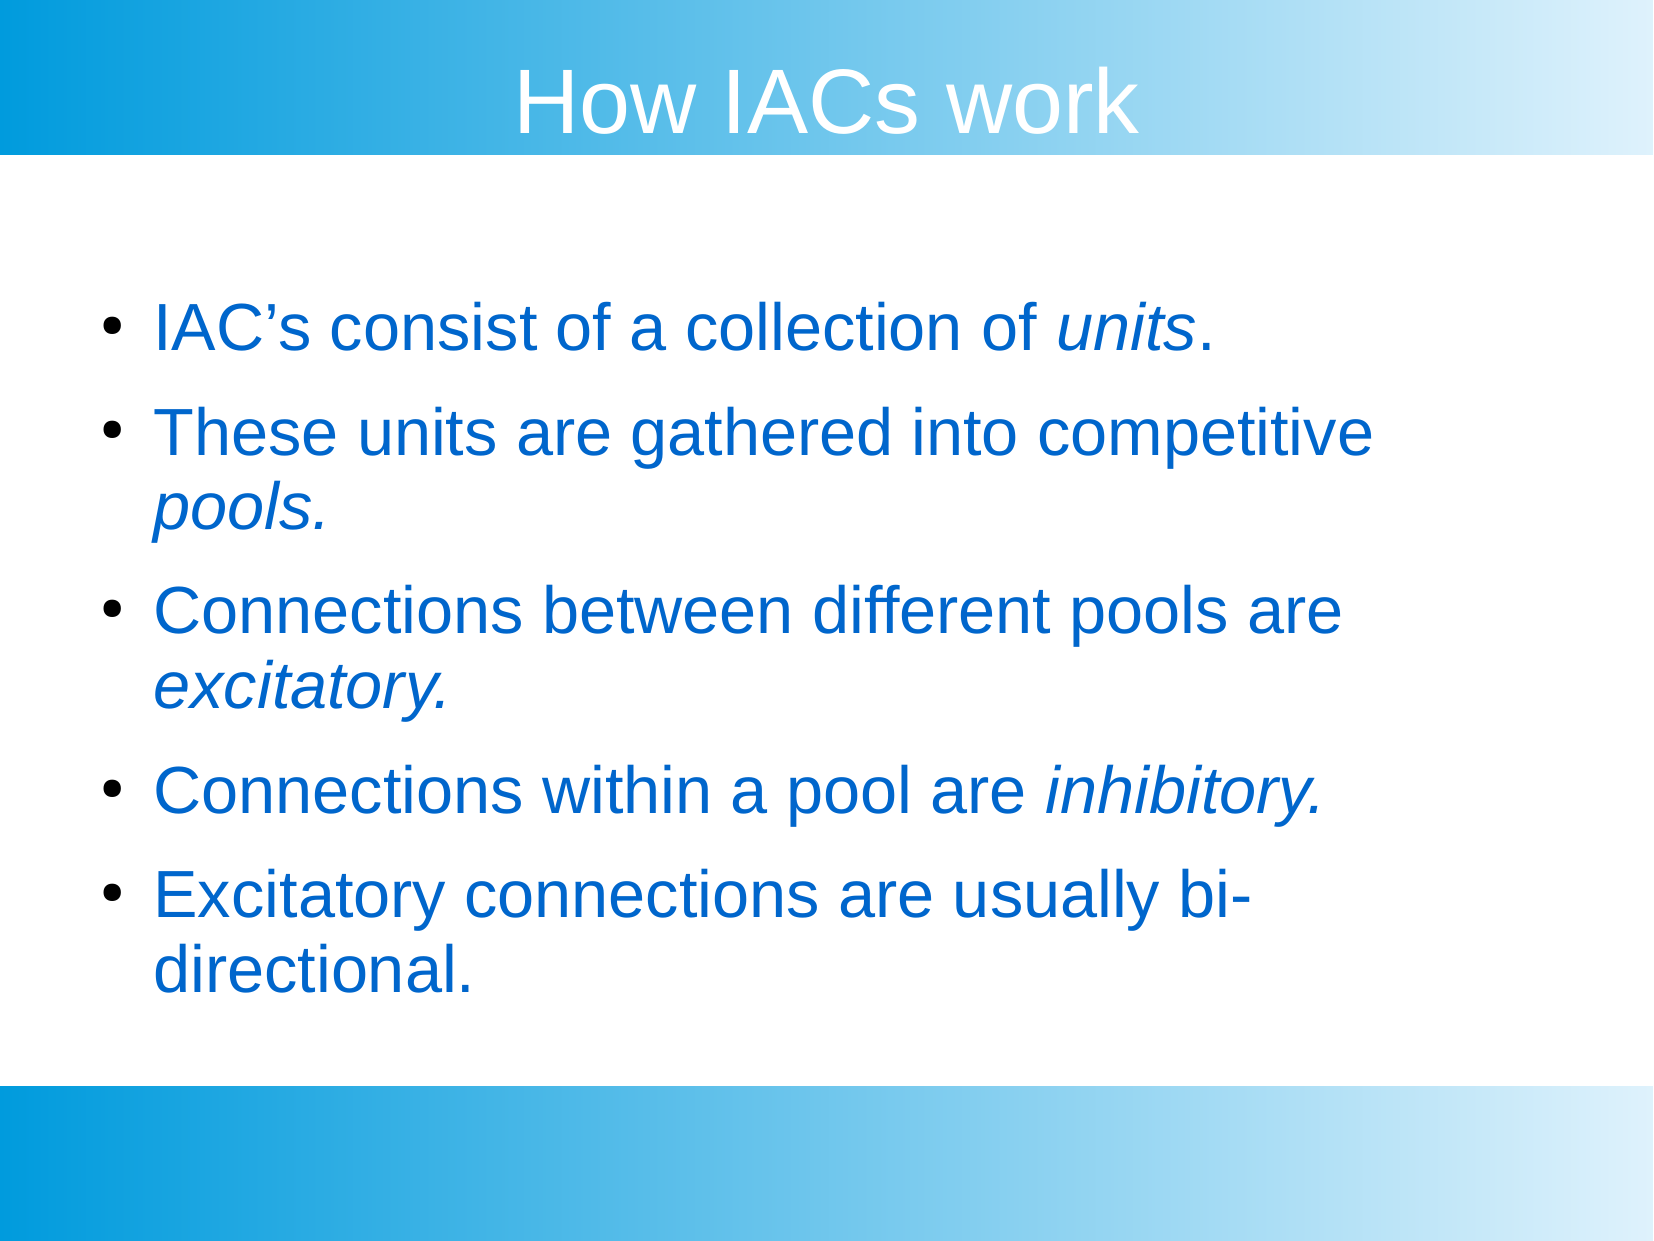

# How IACs work
IAC’s consist of a collection of units.
These units are gathered into competitive pools.
Connections between different pools are excitatory.
Connections within a pool are inhibitory.
Excitatory connections are usually bi-directional.